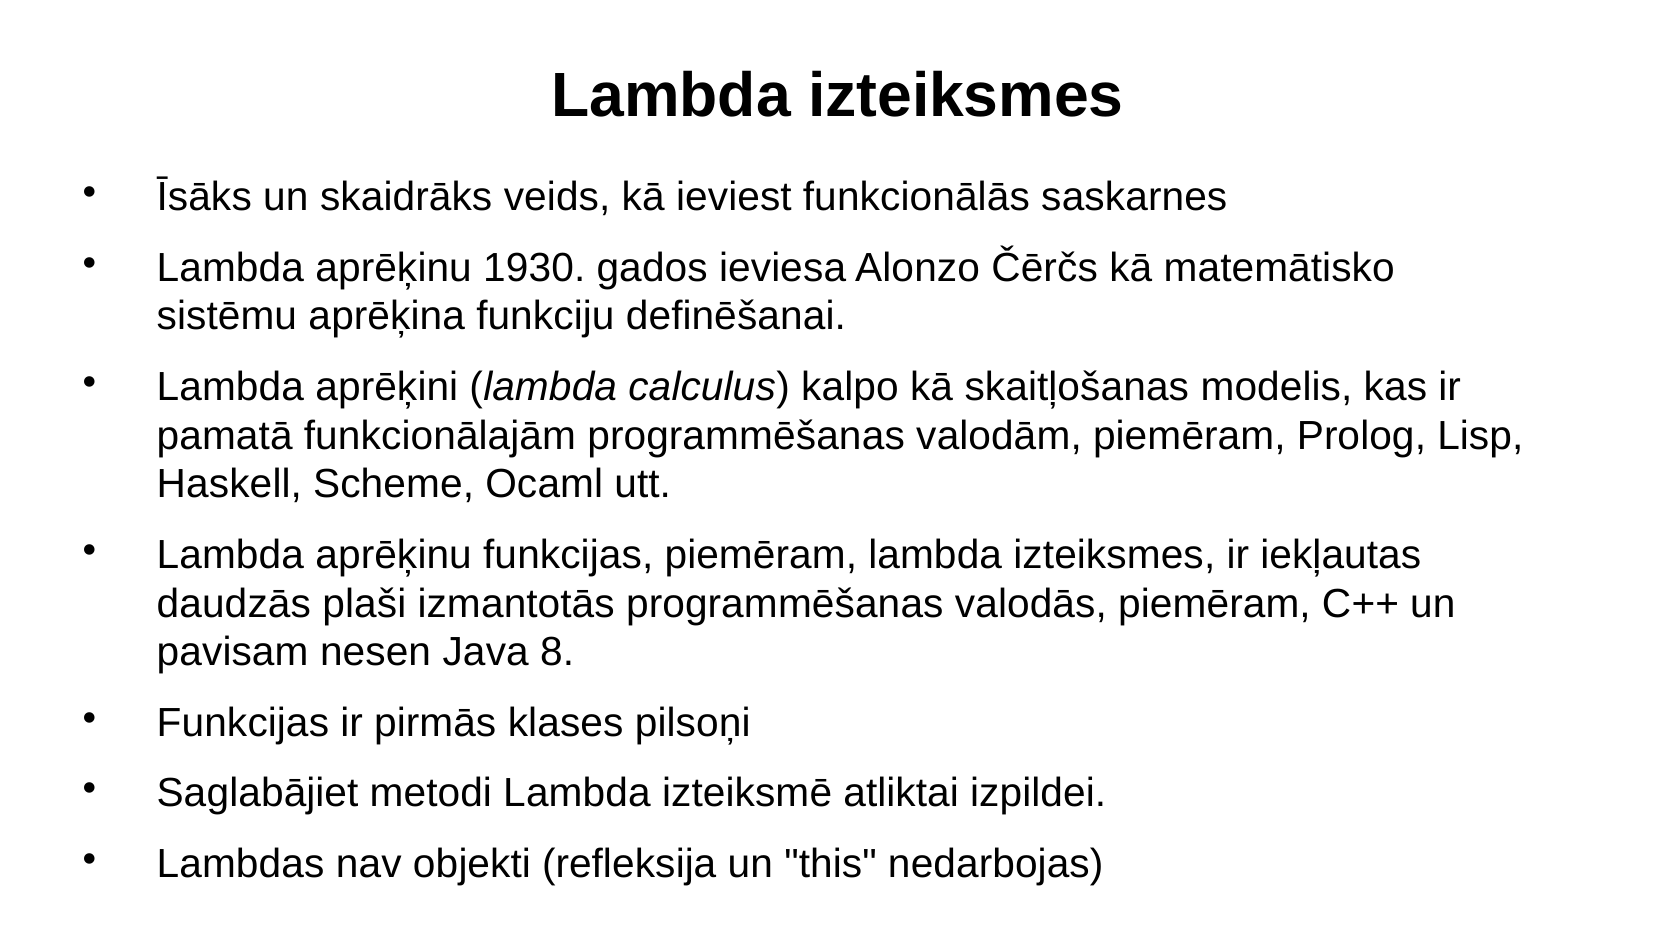

# Lambda izteiksmes
Īsāks un skaidrāks veids, kā ieviest funkcionālās saskarnes
Lambda aprēķinu 1930. gados ieviesa Alonzo Čērčs kā matemātisko sistēmu aprēķina funkciju definēšanai.
Lambda aprēķini (lambda calculus) kalpo kā skaitļošanas modelis, kas ir pamatā funkcionālajām programmēšanas valodām, piemēram, Prolog, Lisp, Haskell, Scheme, Ocaml utt.
Lambda aprēķinu funkcijas, piemēram, lambda izteiksmes, ir iekļautas daudzās plaši izmantotās programmēšanas valodās, piemēram, C++ un pavisam nesen Java 8.
Funkcijas ir pirmās klases pilsoņi
Saglabājiet metodi Lambda izteiksmē atliktai izpildei.
Lambdas nav objekti (refleksija un "this" nedarbojas)